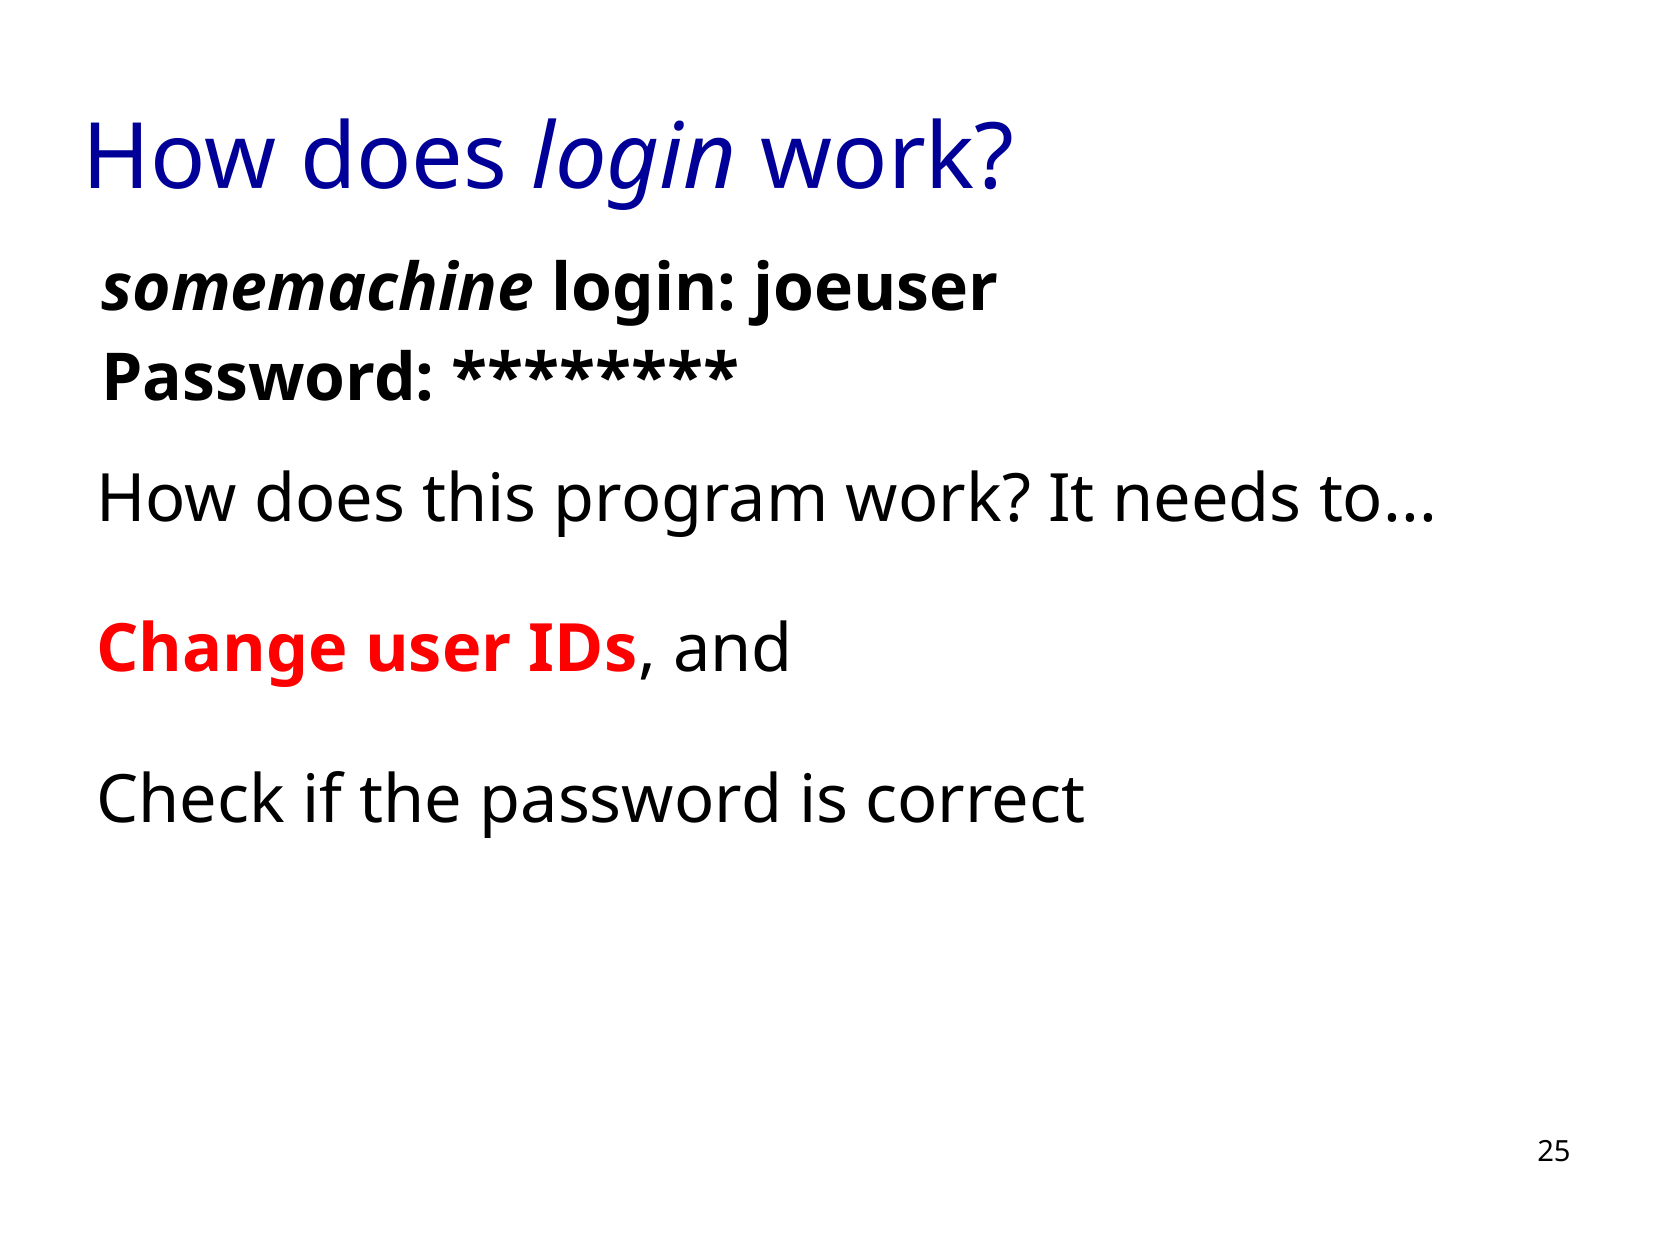

# How does login work?
somemachine login: joeuser
Password: ********
How does this program work? It needs to...
Change user IDs, and
Check if the password is correct
25